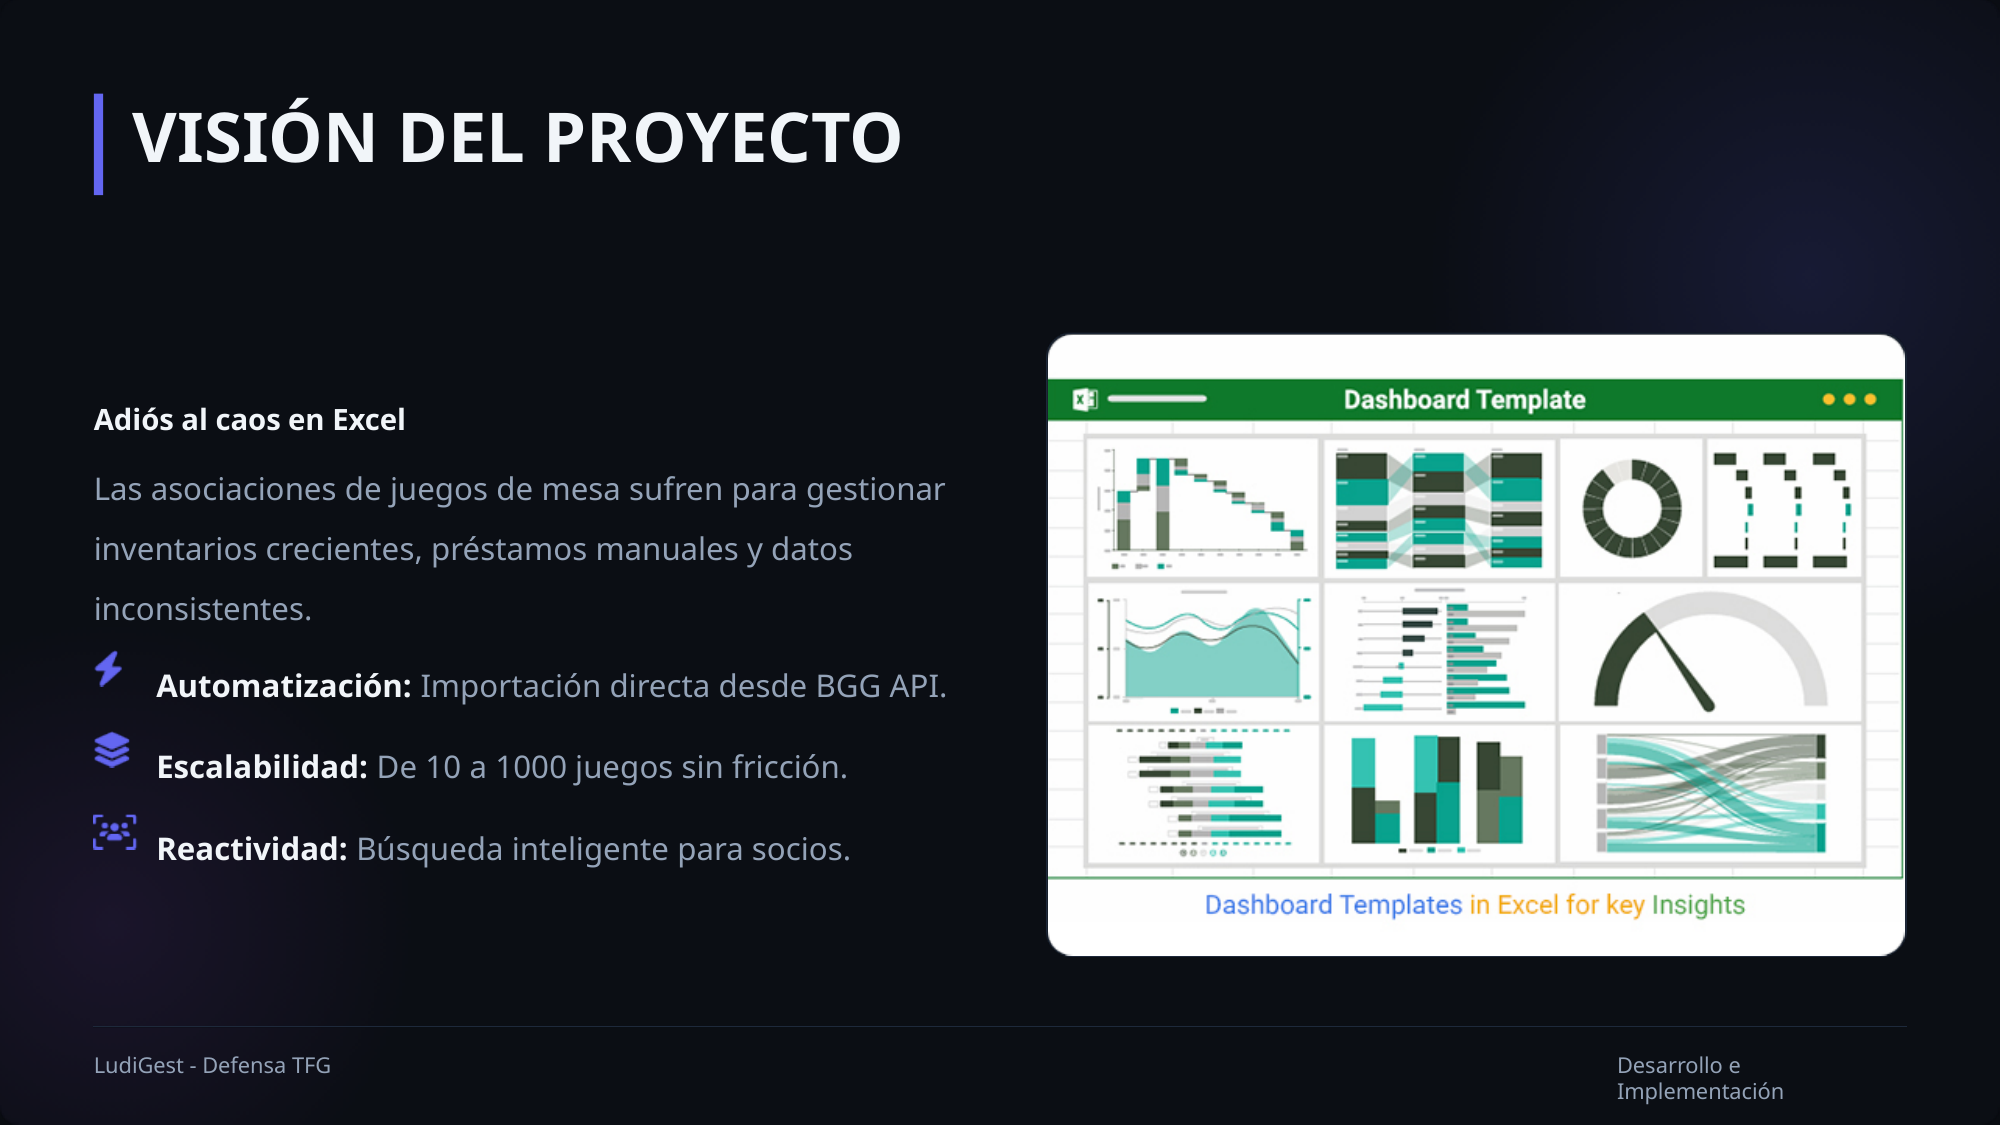

VISIÓN DEL PROYECTO
Adiós al caos en Excel
Las asociaciones de juegos de mesa sufren para gestionar inventarios crecientes, préstamos manuales y datos inconsistentes.
Automatización: Importación directa desde BGG API.
Escalabilidad: De 10 a 1000 juegos sin fricción.
Reactividad: Búsqueda inteligente para socios.
LudiGest - Defensa TFG
Desarrollo e Implementación